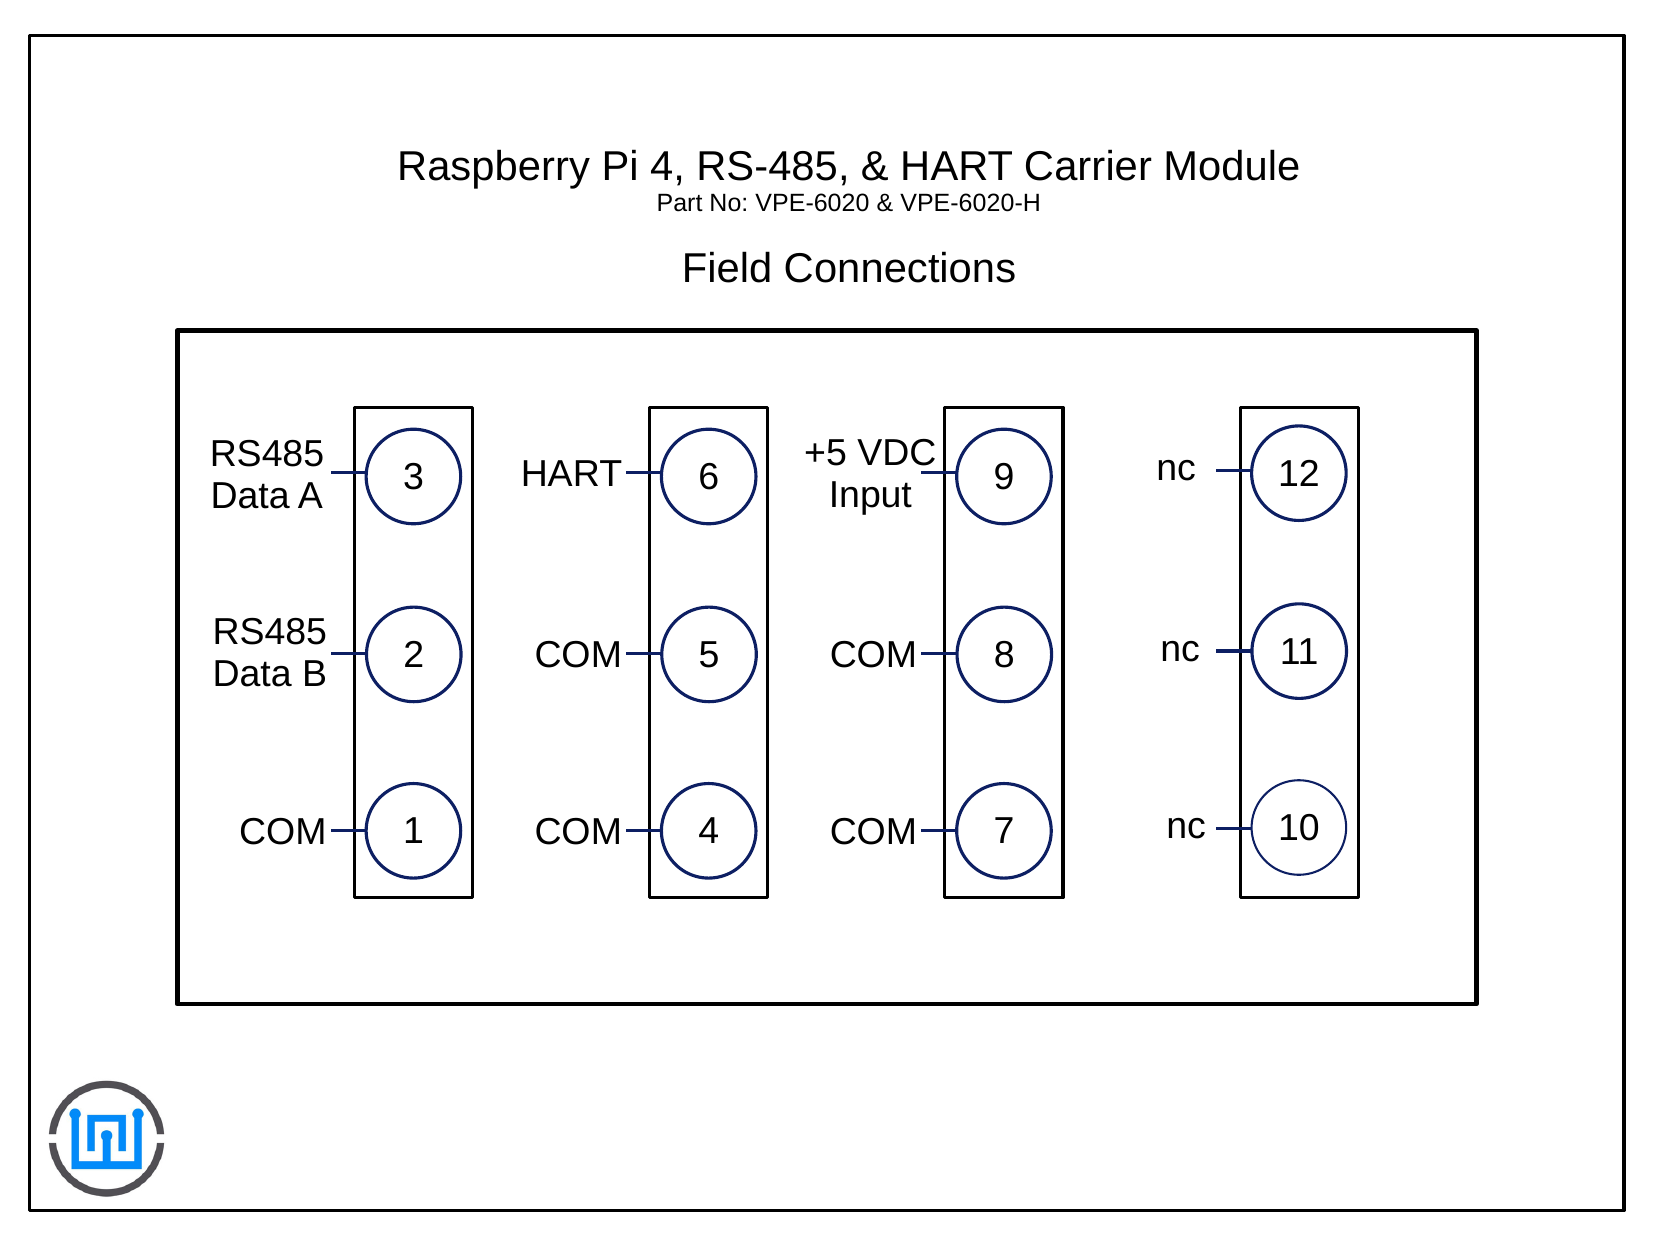

Raspberry Pi 4, RS-485, & HART Carrier Module
Part No: VPE-6020 & VPE-6020-H
Field Connections
+5 VDC
Input
RS485
Data A
12
3
6
9
nc
HART
RS485
Data B
11
2
5
8
nc
COM
COM
10
1
4
7
nc
COM
COM
COM